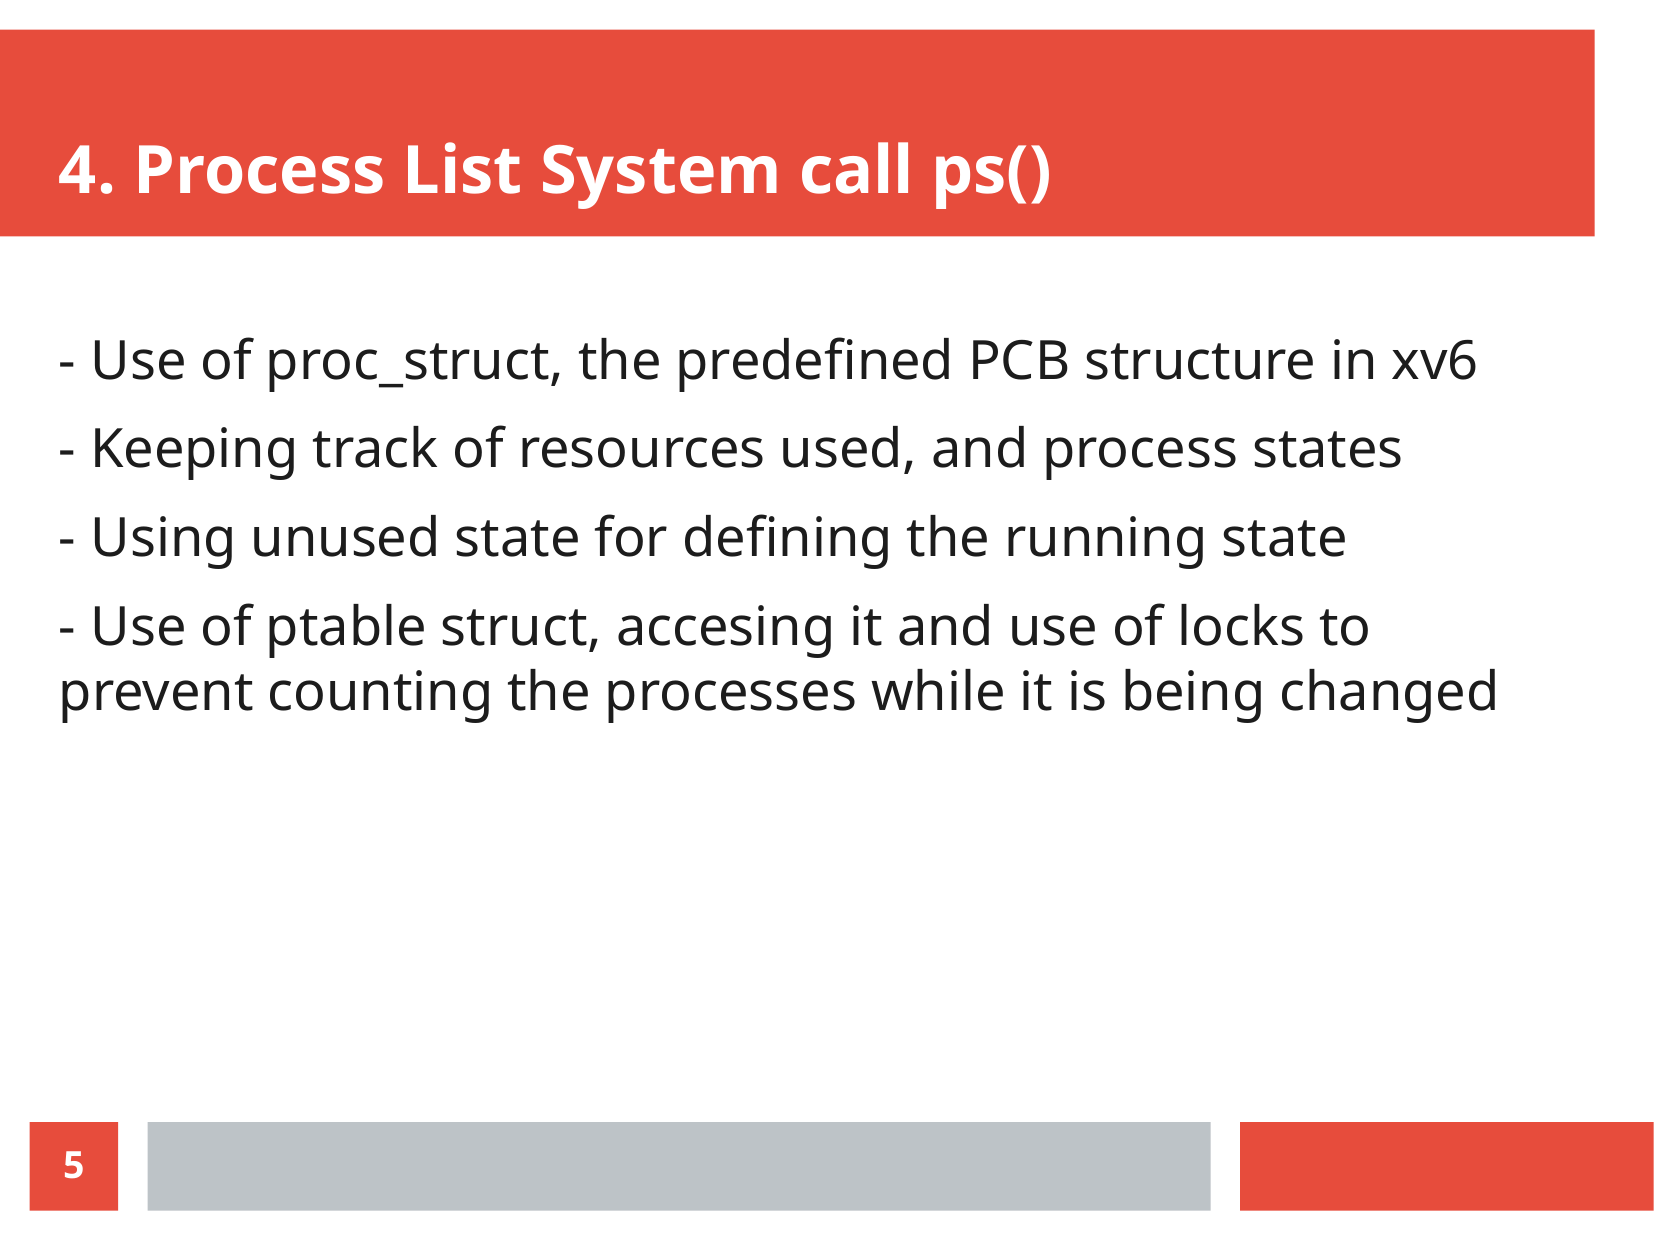

# 4. Process List System call ps()
- Use of proc_struct, the predefined PCB structure in xv6
- Keeping track of resources used, and process states
- Using unused state for defining the running state
- Use of ptable struct, accesing it and use of locks to prevent counting the processes while it is being changed